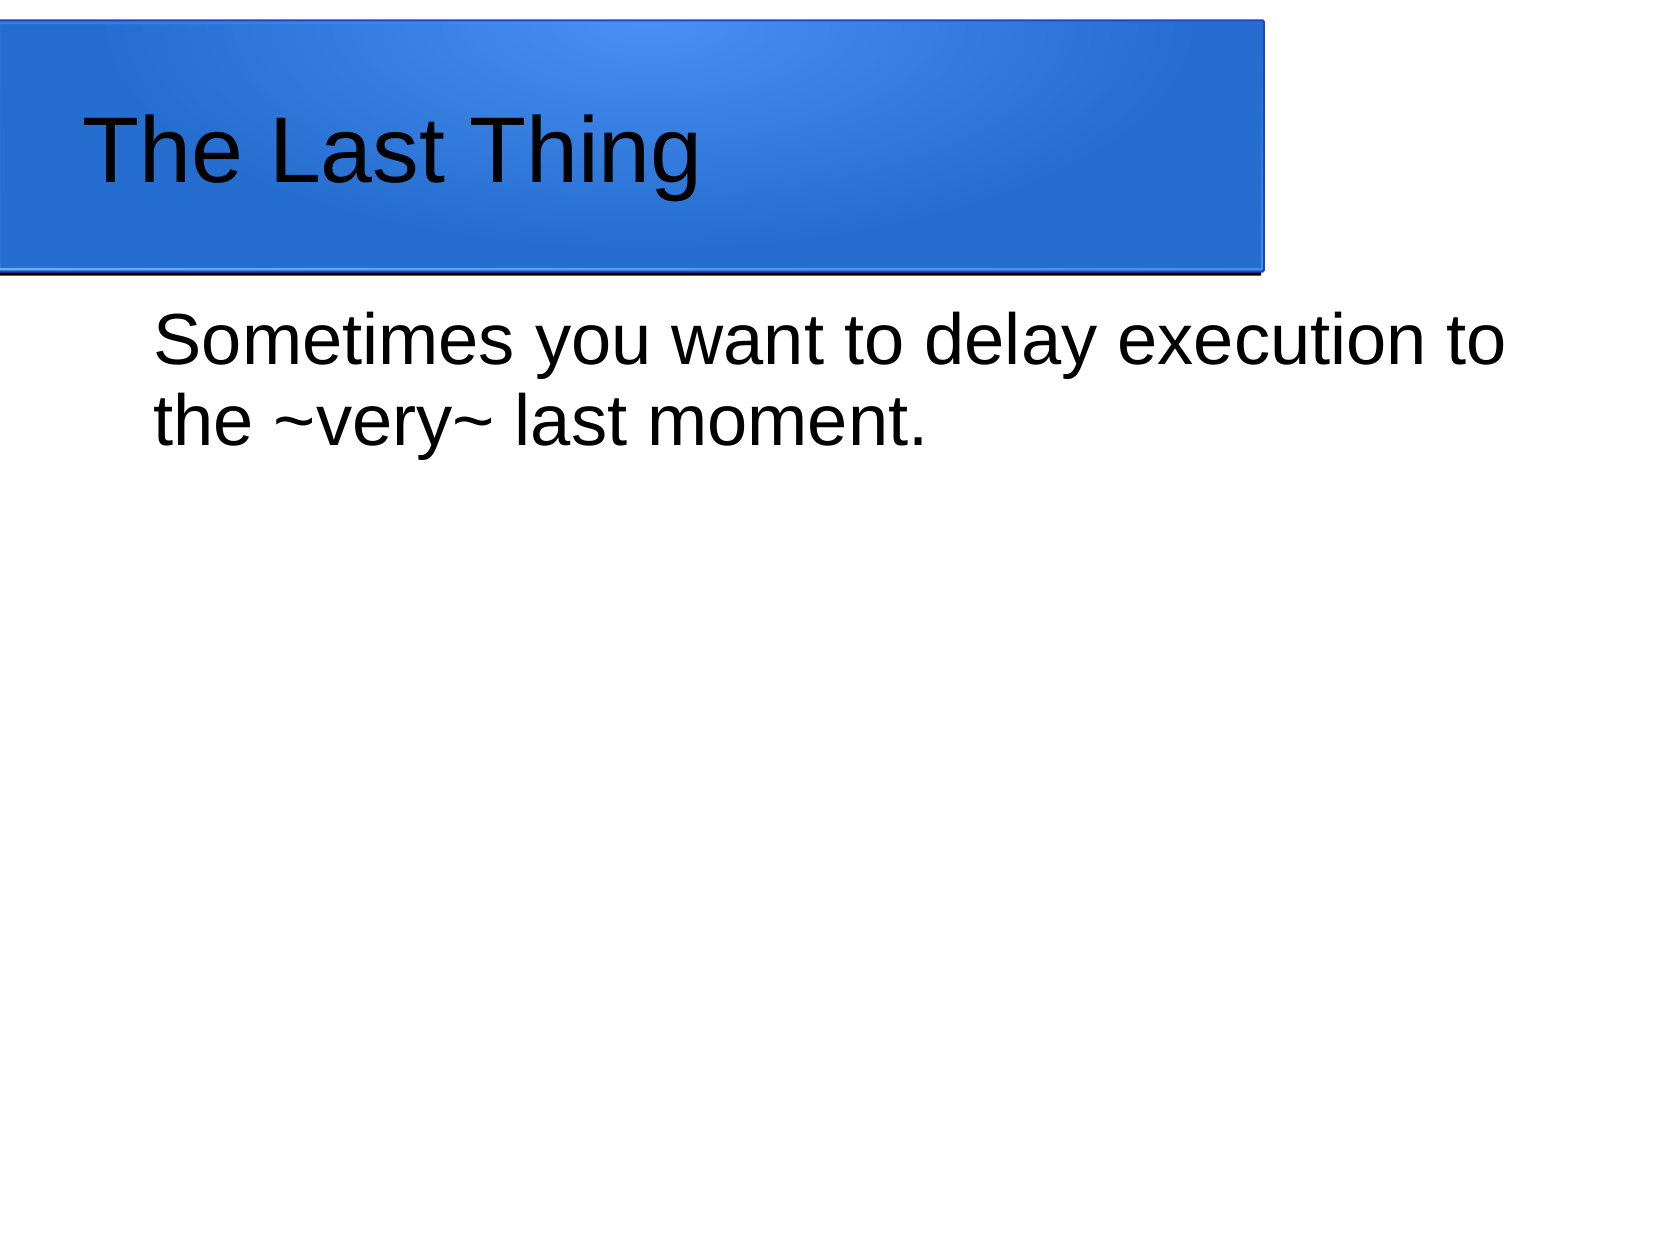

# The Last Thing
Sometimes you want to delay execution to the ~very~ last moment.